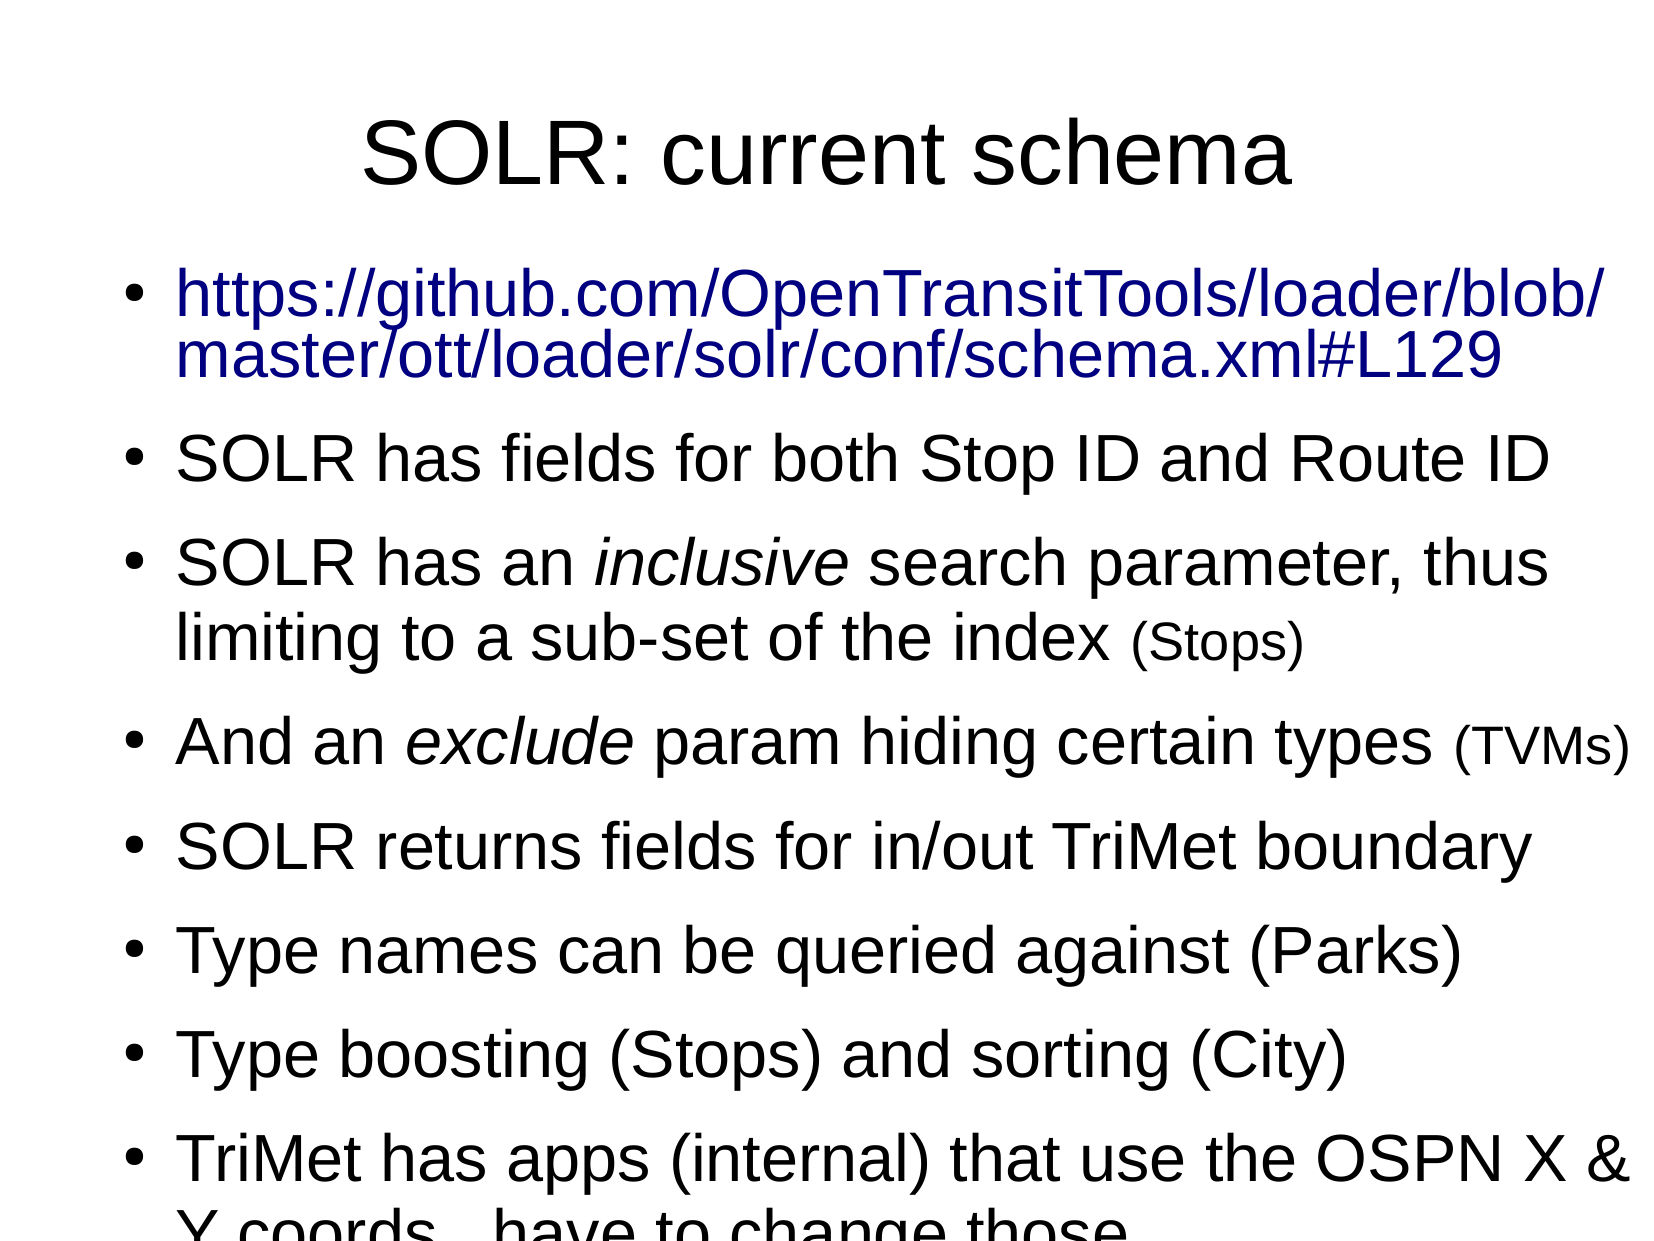

# SOLR: current schema
https://github.com/OpenTransitTools/loader/blob/master/ott/loader/solr/conf/schema.xml#L129
SOLR has fields for both Stop ID and Route ID
SOLR has an inclusive search parameter, thus limiting to a sub-set of the index (Stops)
And an exclude param hiding certain types (TVMs)
SOLR returns fields for in/out TriMet boundary
Type names can be queried against (Parks)
Type boosting (Stops) and sorting (City)
TriMet has apps (internal) that use the OSPN X & Y coords...have to change those.